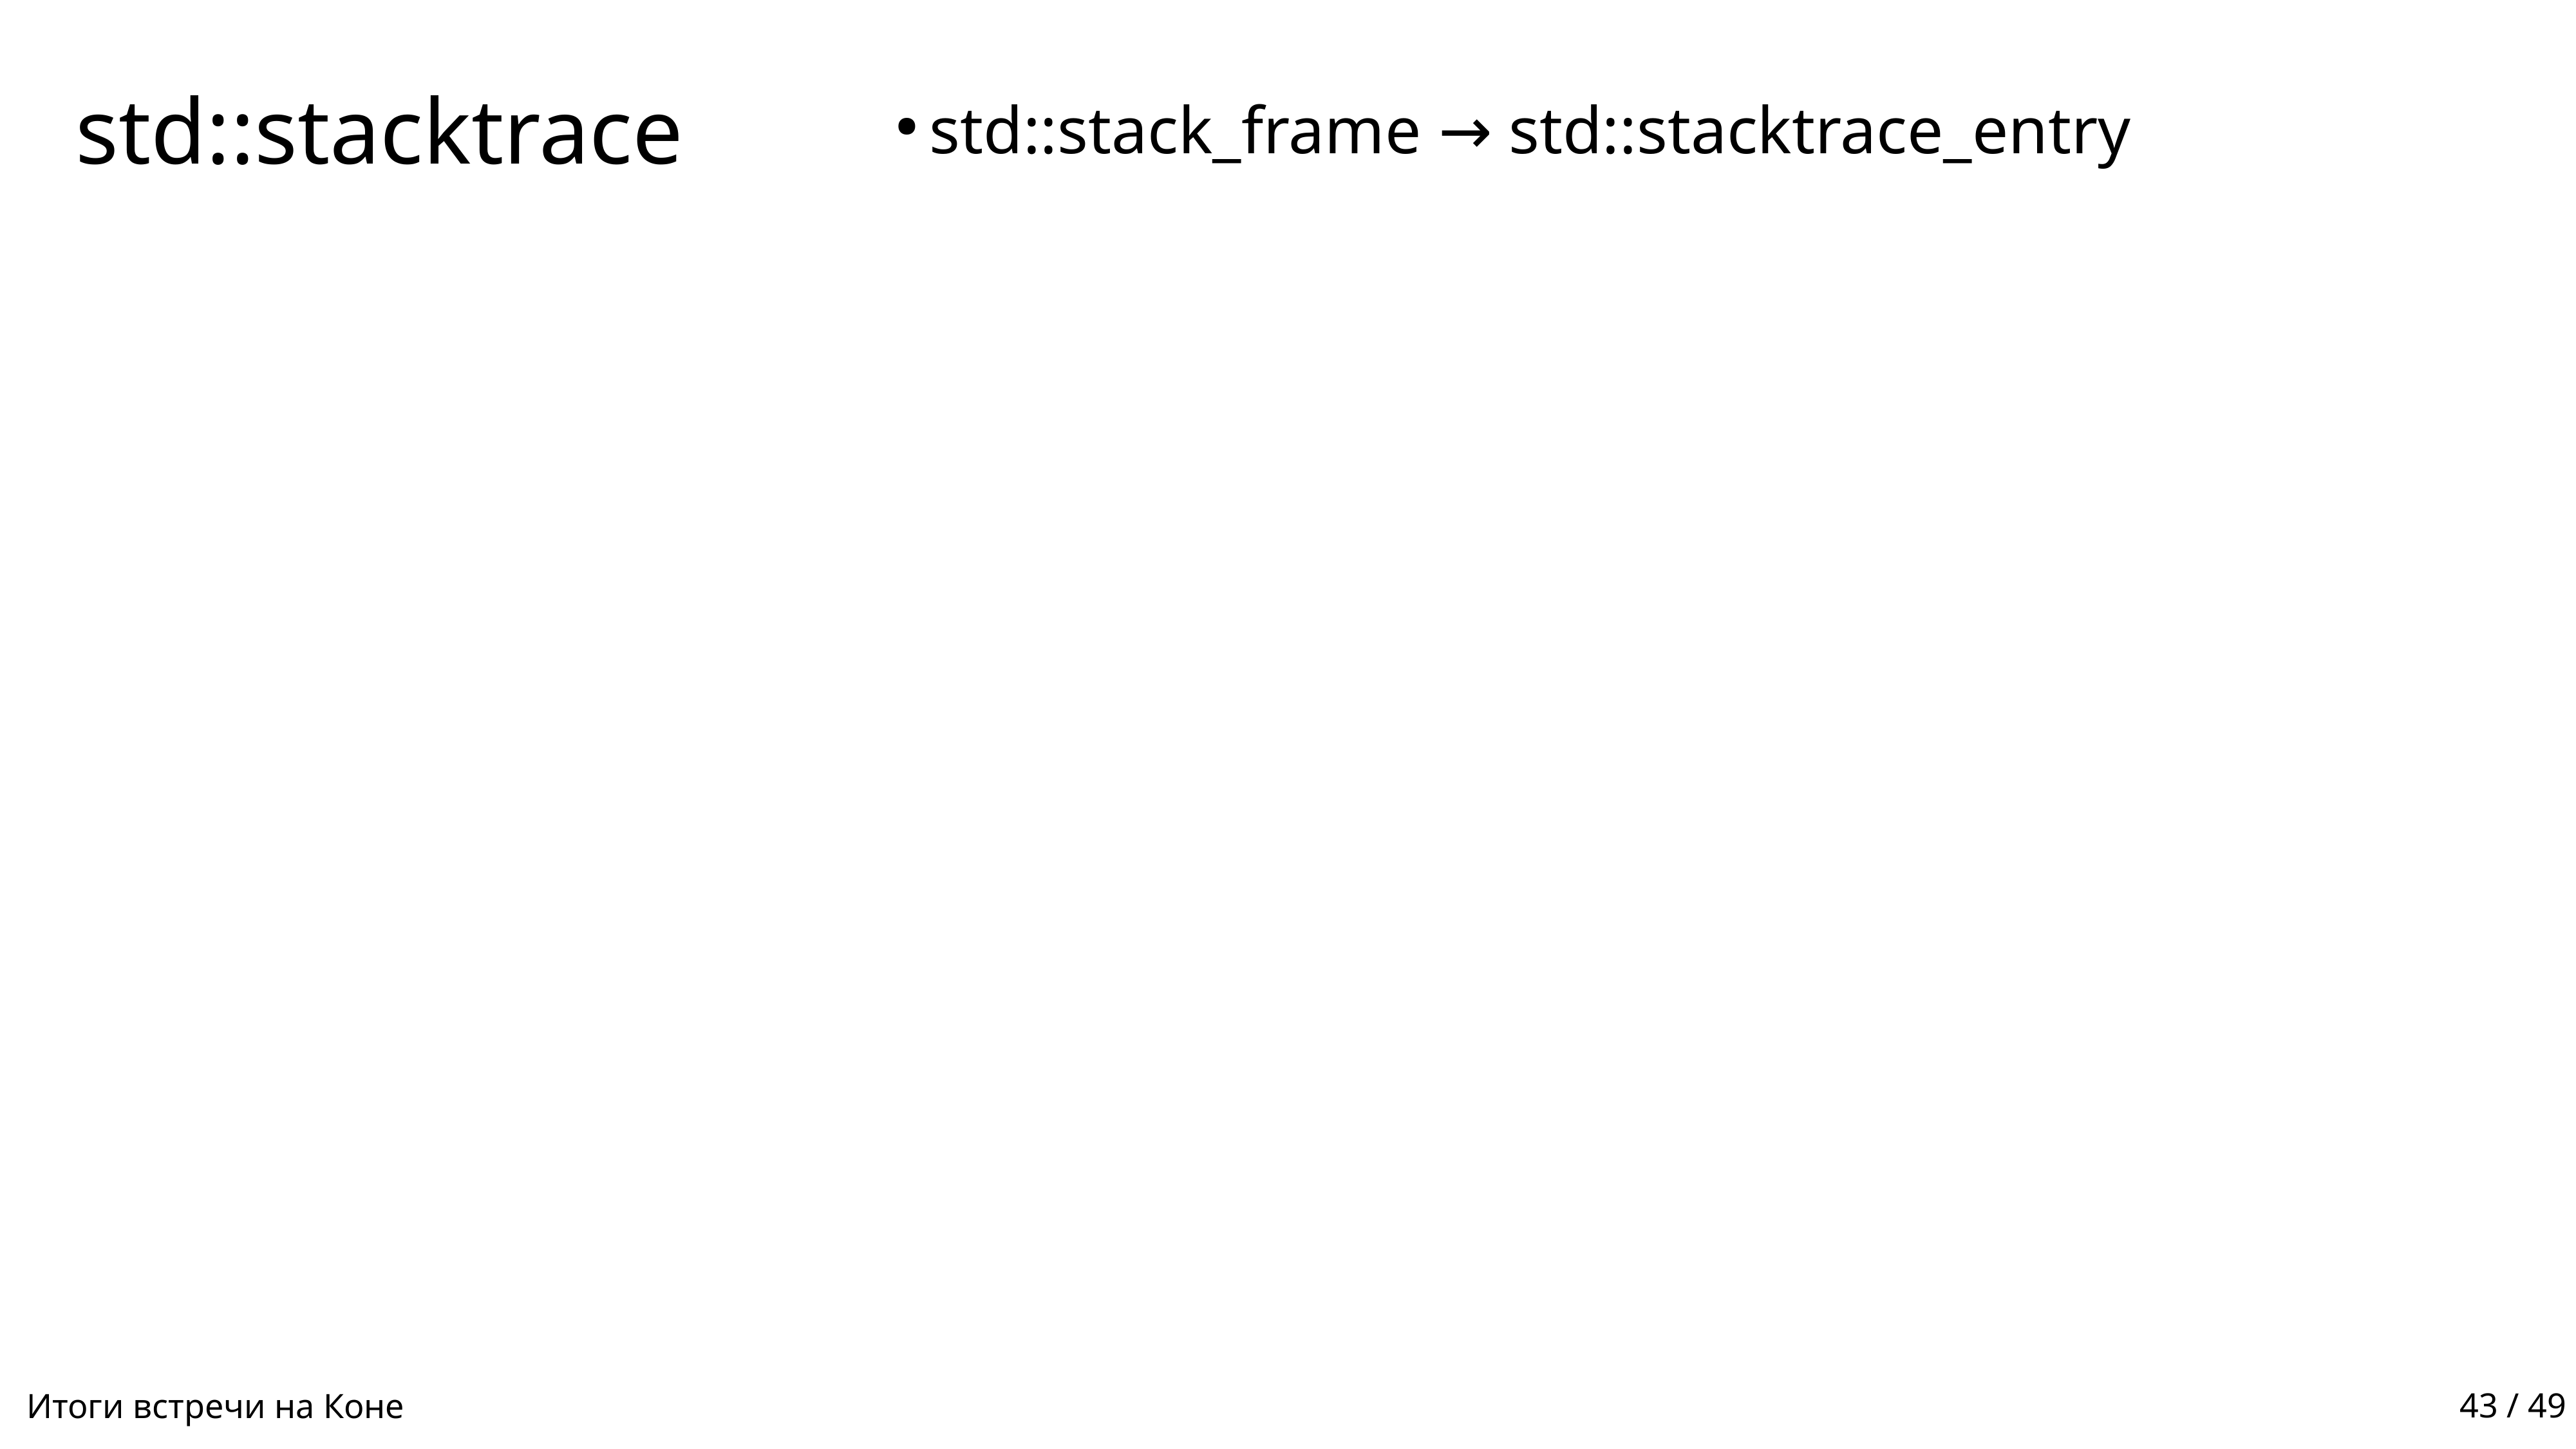

# std::stacktrace
std::stack_frame → std::stacktrace_entry
Итоги встречи на Коне